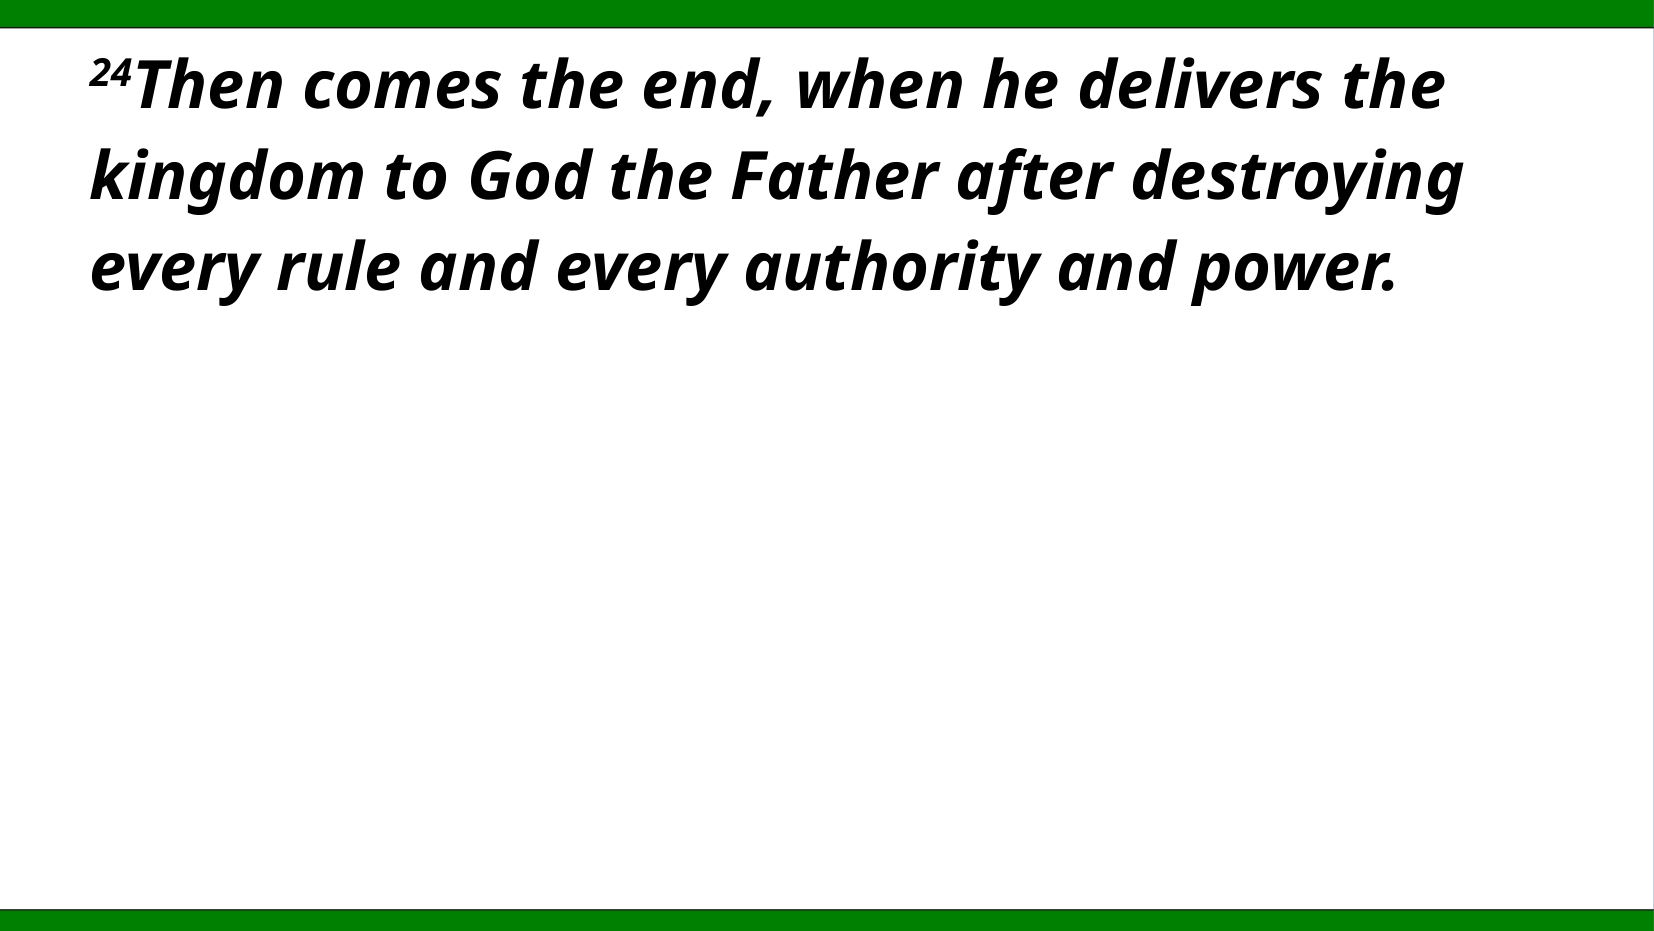

24Then comes the end, when he delivers the kingdom to God the Father after destroying every rule and every authority and power.